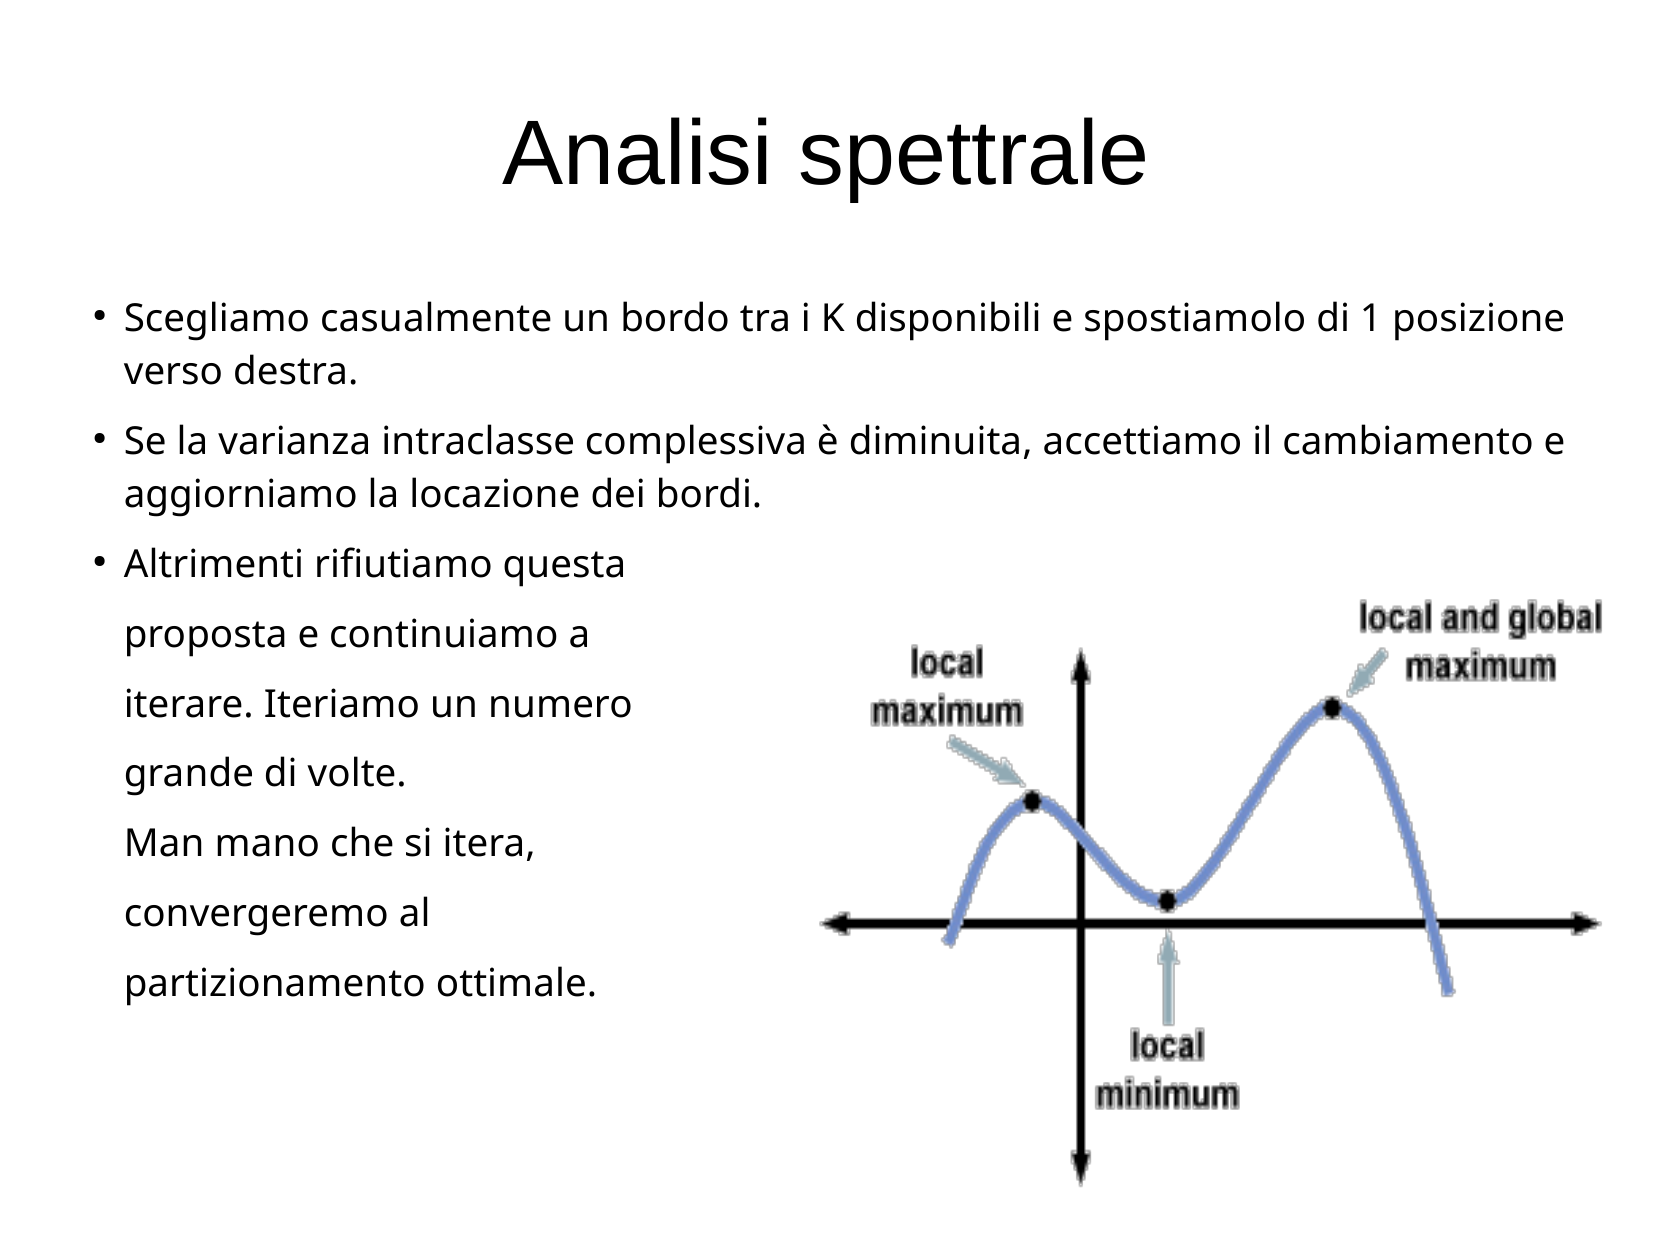

# Analisi spettrale
Scegliamo casualmente un bordo tra i K disponibili e spostiamolo di 1 posizione verso destra.
Se la varianza intraclasse complessiva è diminuita, accettiamo il cambiamento e aggiorniamo la locazione dei bordi.
Altrimenti rifiutiamo questa
proposta e continuiamo a
iterare. Iteriamo un numero
grande di volte.
Man mano che si itera,
convergeremo al
partizionamento ottimale.